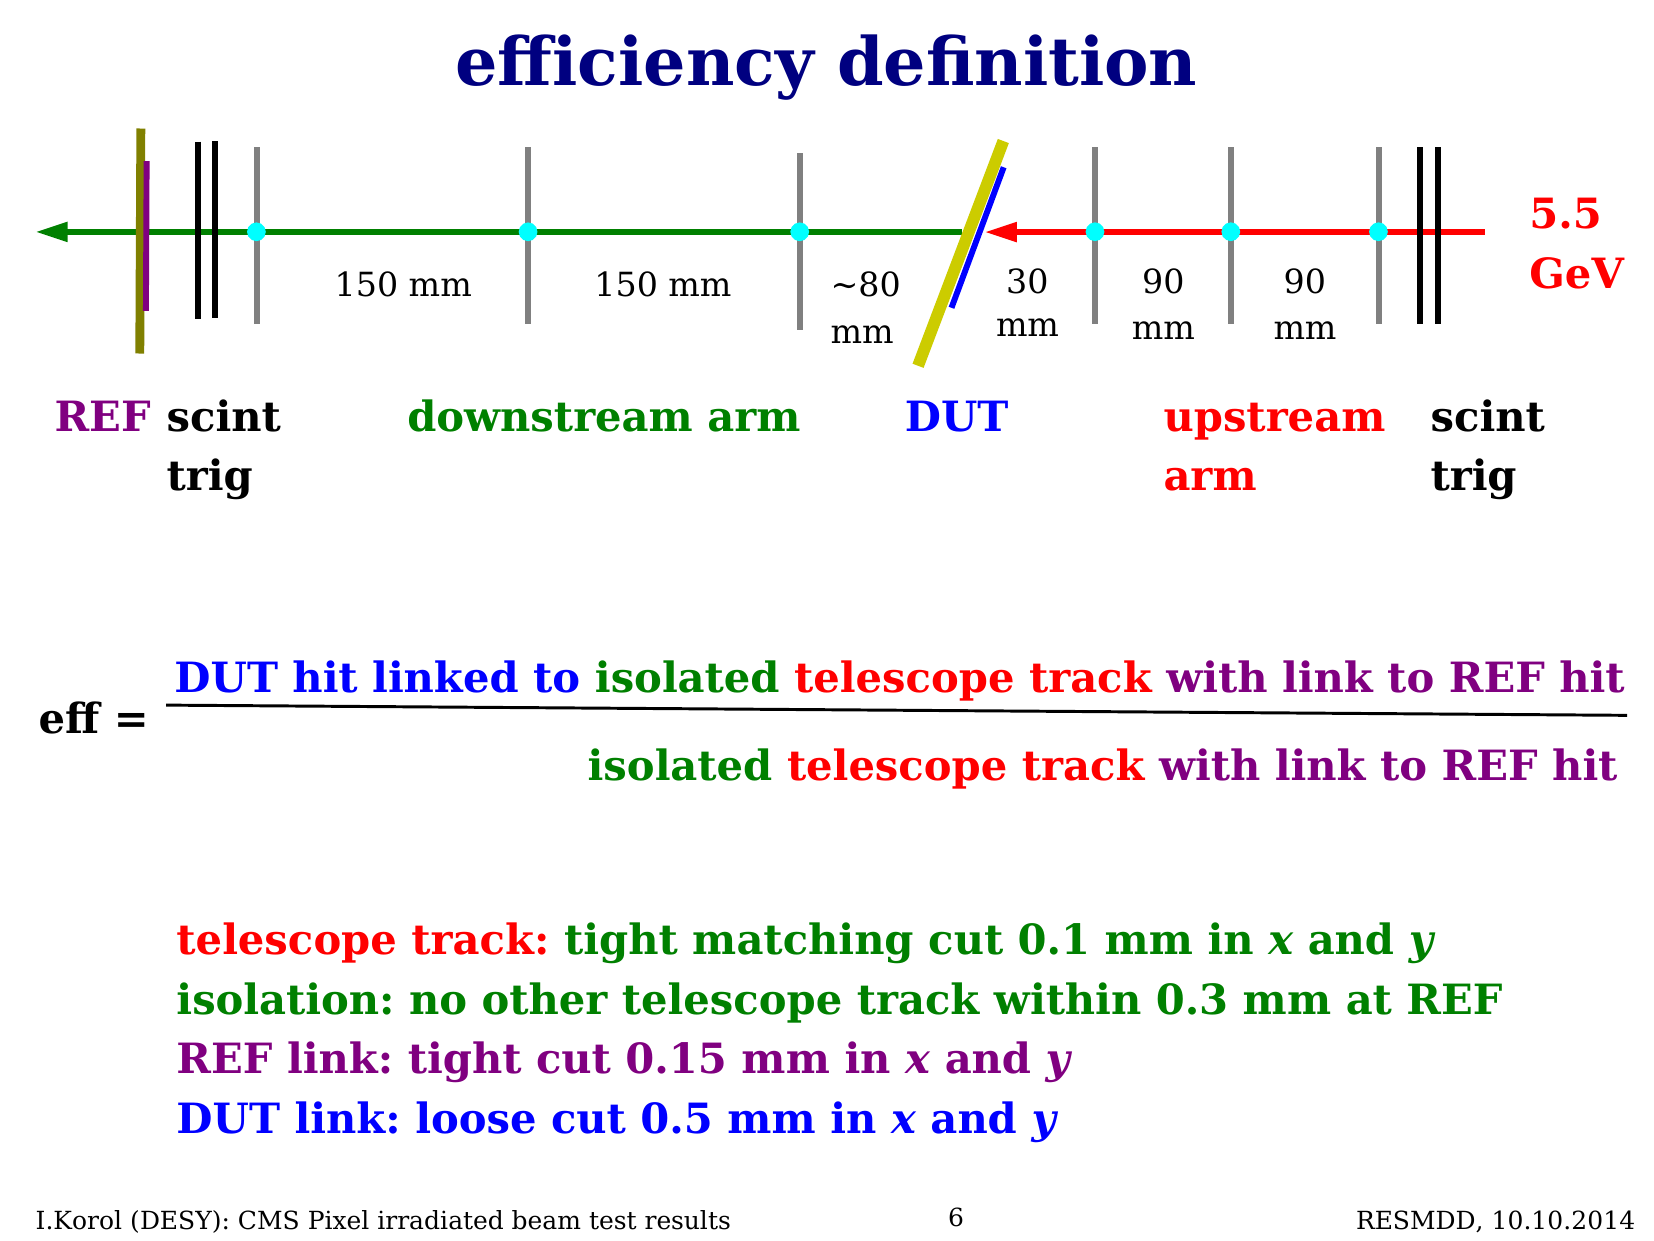

# efficiency definition
5.5
GeV
90
mm
90
mm
150 mm
150 mm
~80
mm
30
mm
REF
scint
trig
downstream arm
DUT
upstream
arm
scint
trig
DUT hit linked to isolated telescope track with link to REF hit
eff =
isolated telescope track with link to REF hit
telescope track: tight matching cut 0.1 mm in x and y
isolation: no other telescope track within 0.3 mm at REF
REF link: tight cut 0.15 mm in x and y
DUT link: loose cut 0.5 mm in x and y